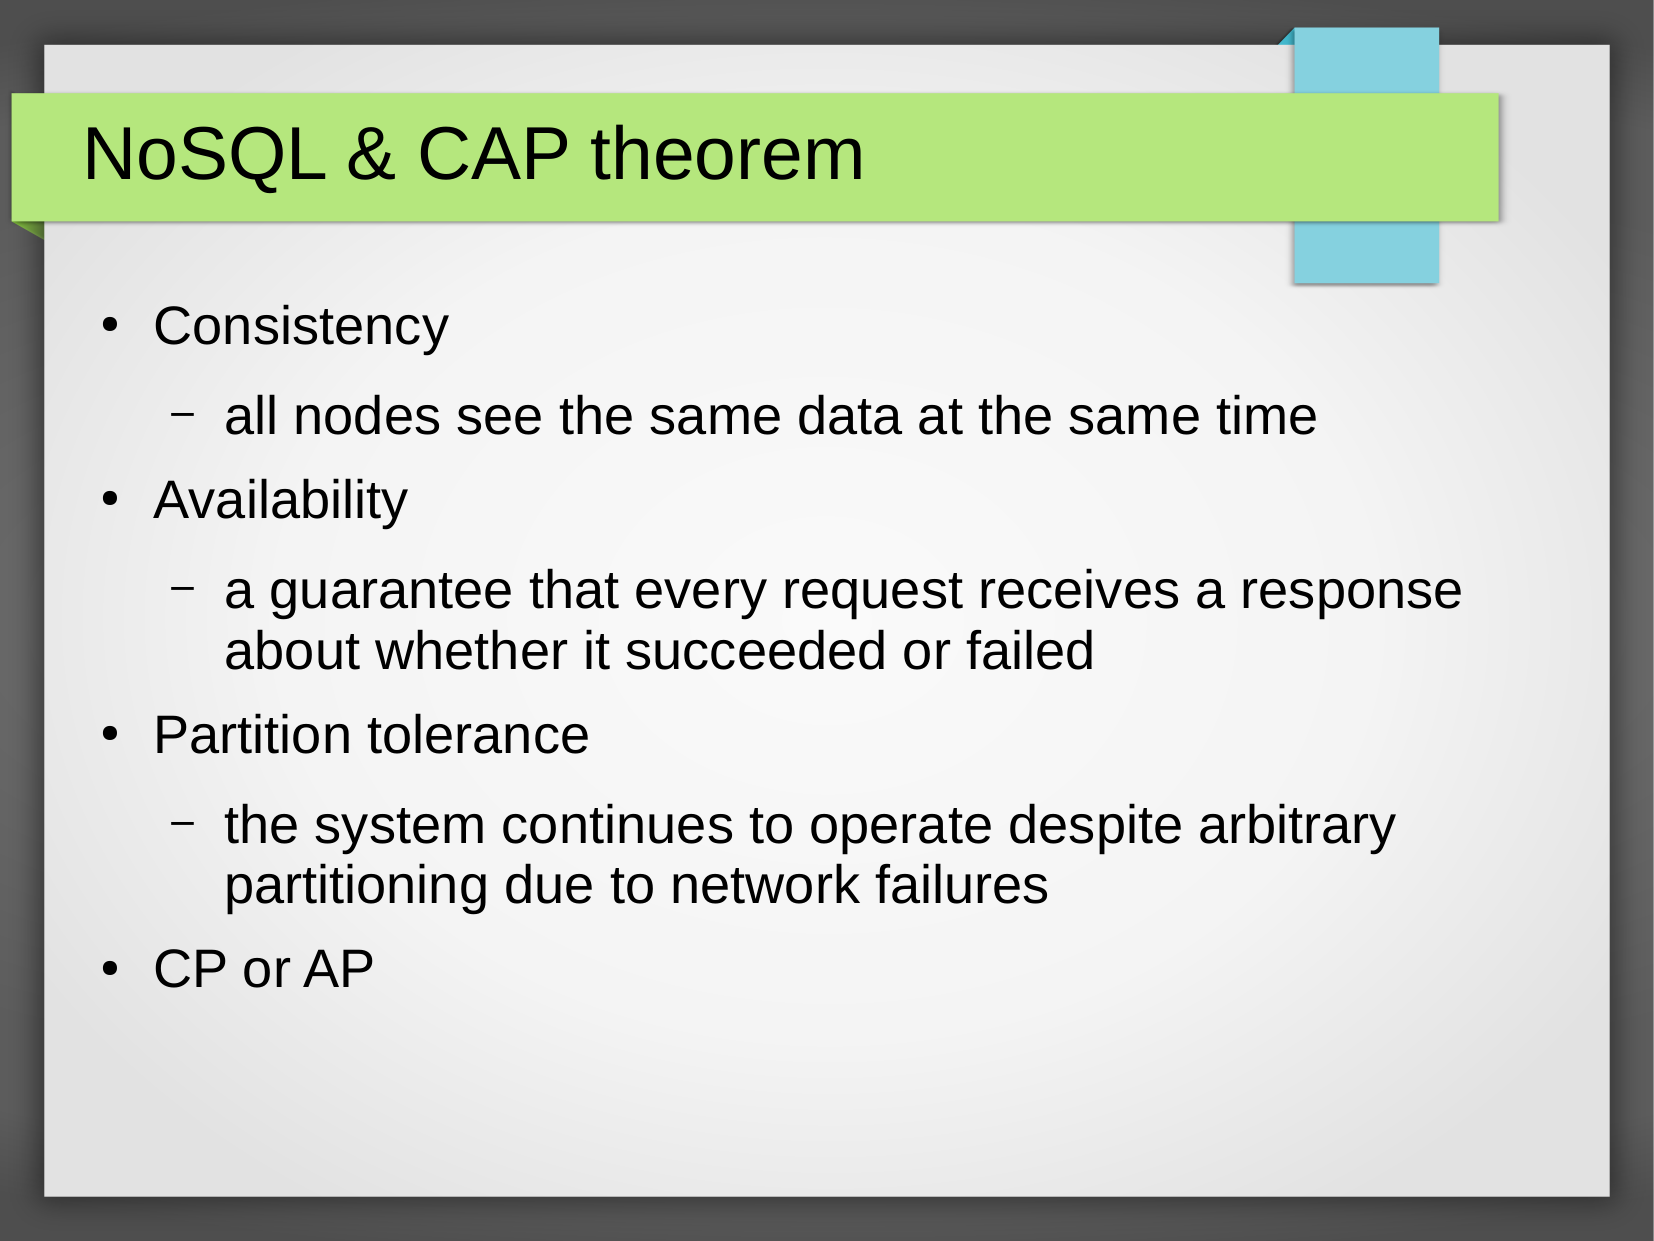

# NoSQL & CAP theorem
Consistency
all nodes see the same data at the same time
Availability
a guarantee that every request receives a response about whether it succeeded or failed
Partition tolerance
the system continues to operate despite arbitrary partitioning due to network failures
CP or AP